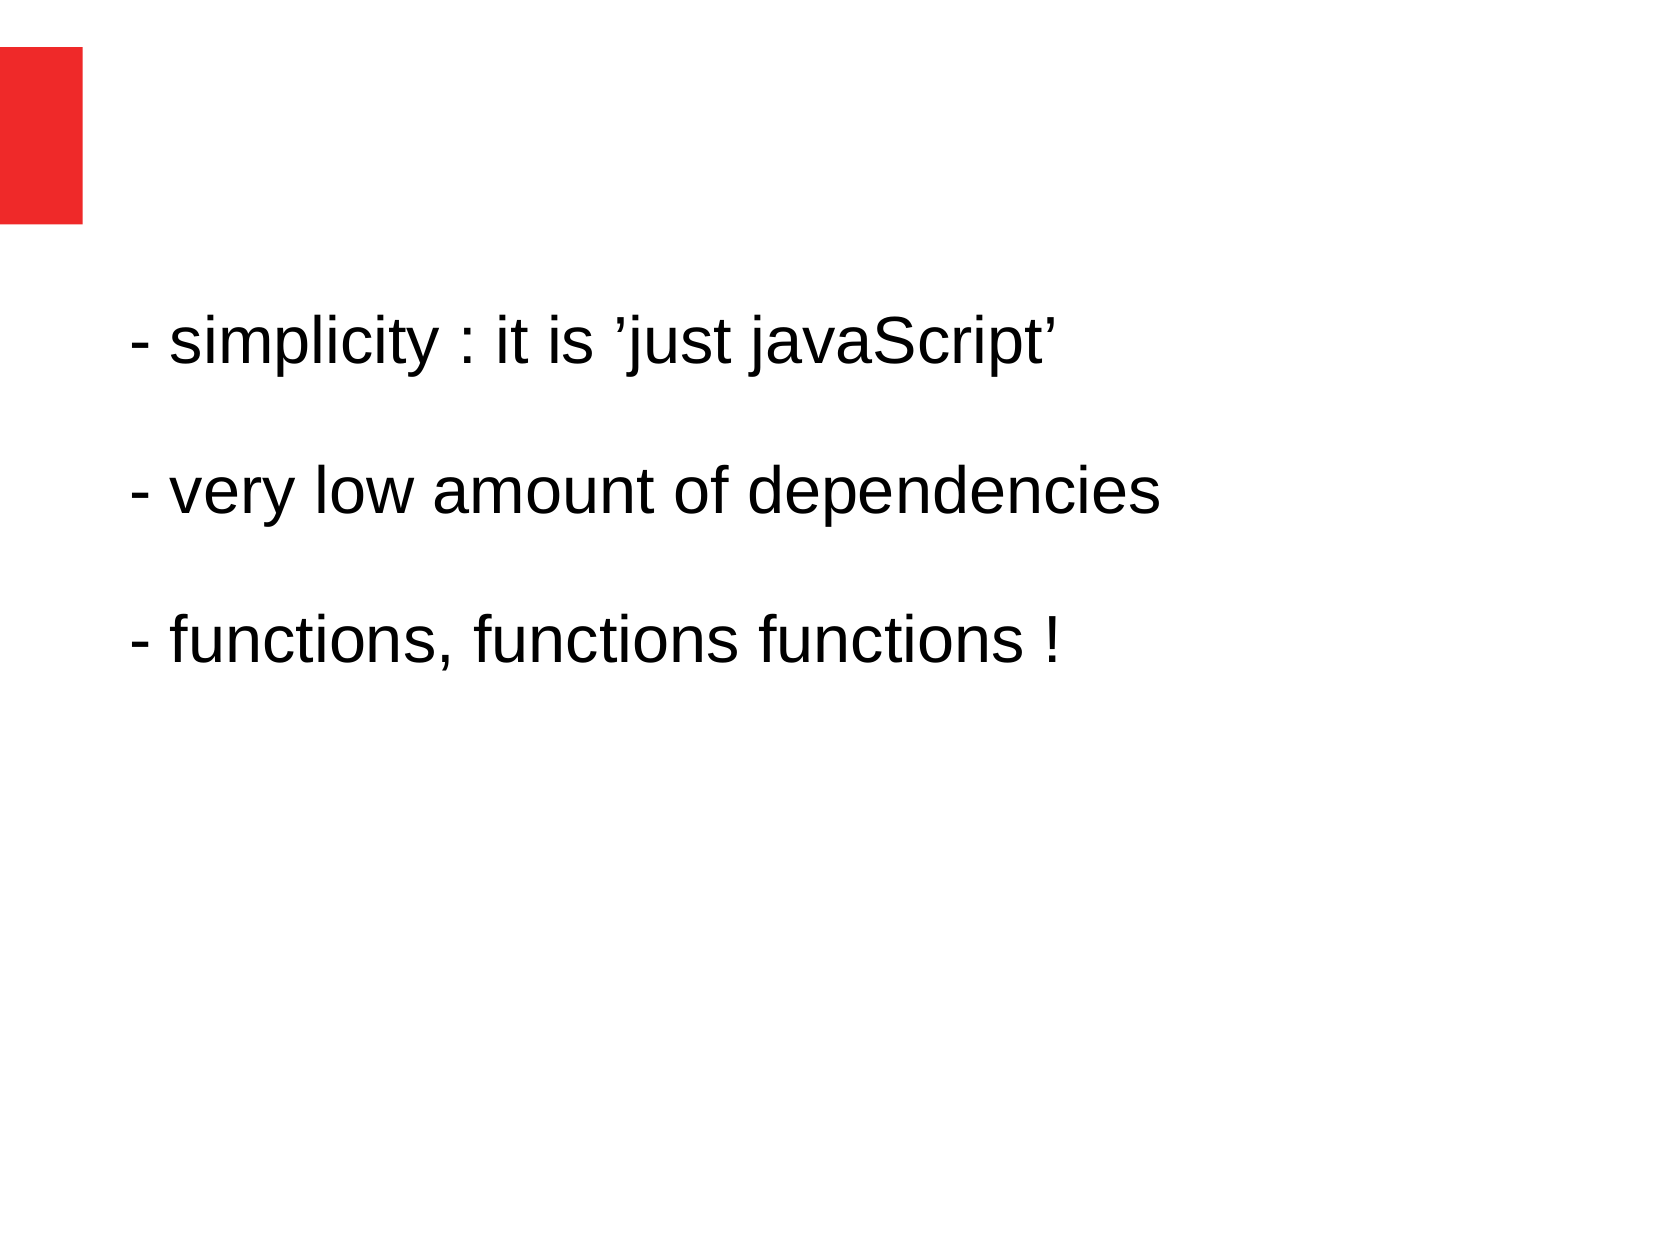

# - simplicity : it is ’just javaScript’
- very low amount of dependencies
- functions, functions functions !